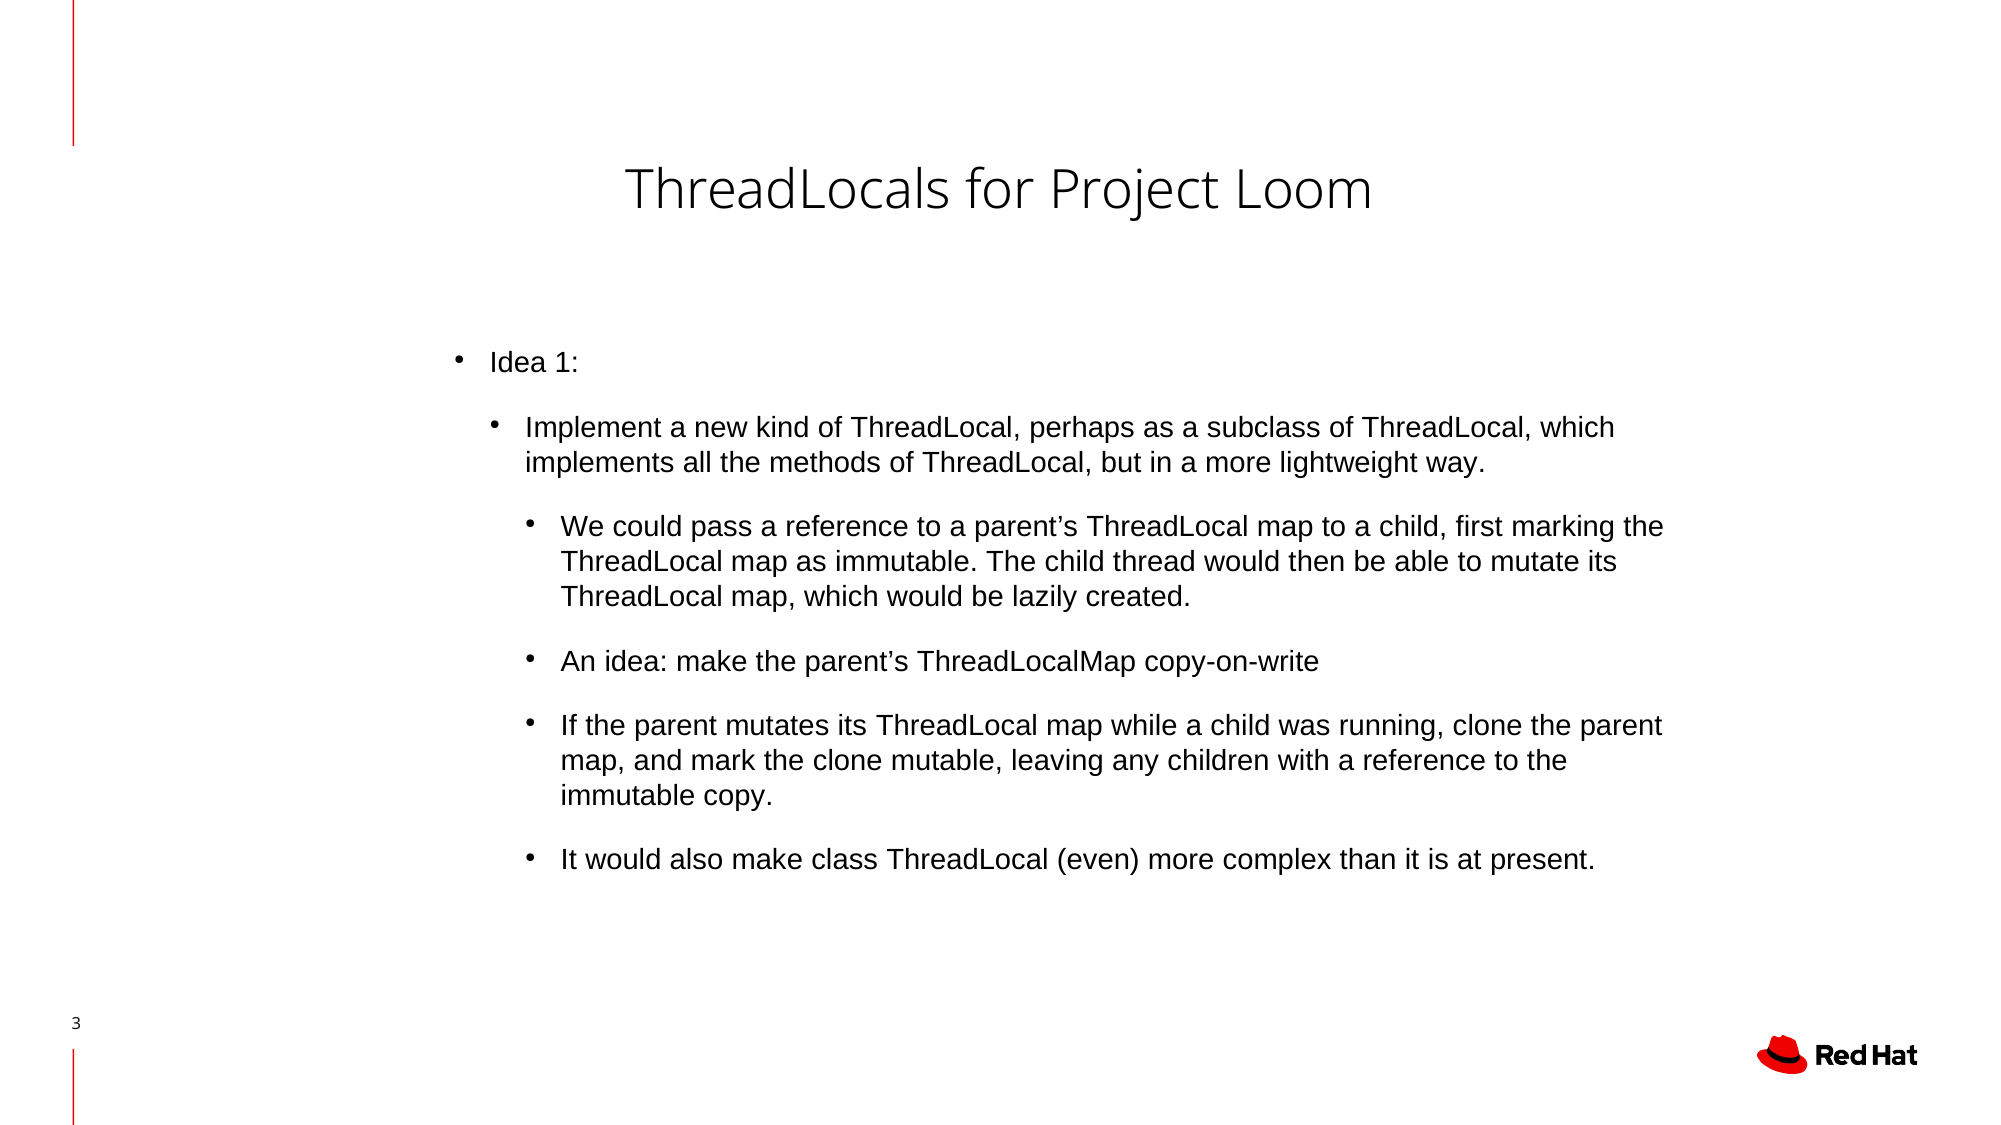

# ThreadLocals for Project Loom
Idea 1:
Implement a new kind of ThreadLocal, perhaps as a subclass of ThreadLocal, which implements all the methods of ThreadLocal, but in a more lightweight way.
We could pass a reference to a parent’s ThreadLocal map to a child, first marking the ThreadLocal map as immutable. The child thread would then be able to mutate its ThreadLocal map, which would be lazily created.
An idea: make the parent’s ThreadLocalMap copy-on-write
If the parent mutates its ThreadLocal map while a child was running, clone the parent map, and mark the clone mutable, leaving any children with a reference to the immutable copy.
It would also make class ThreadLocal (even) more complex than it is at present.
3